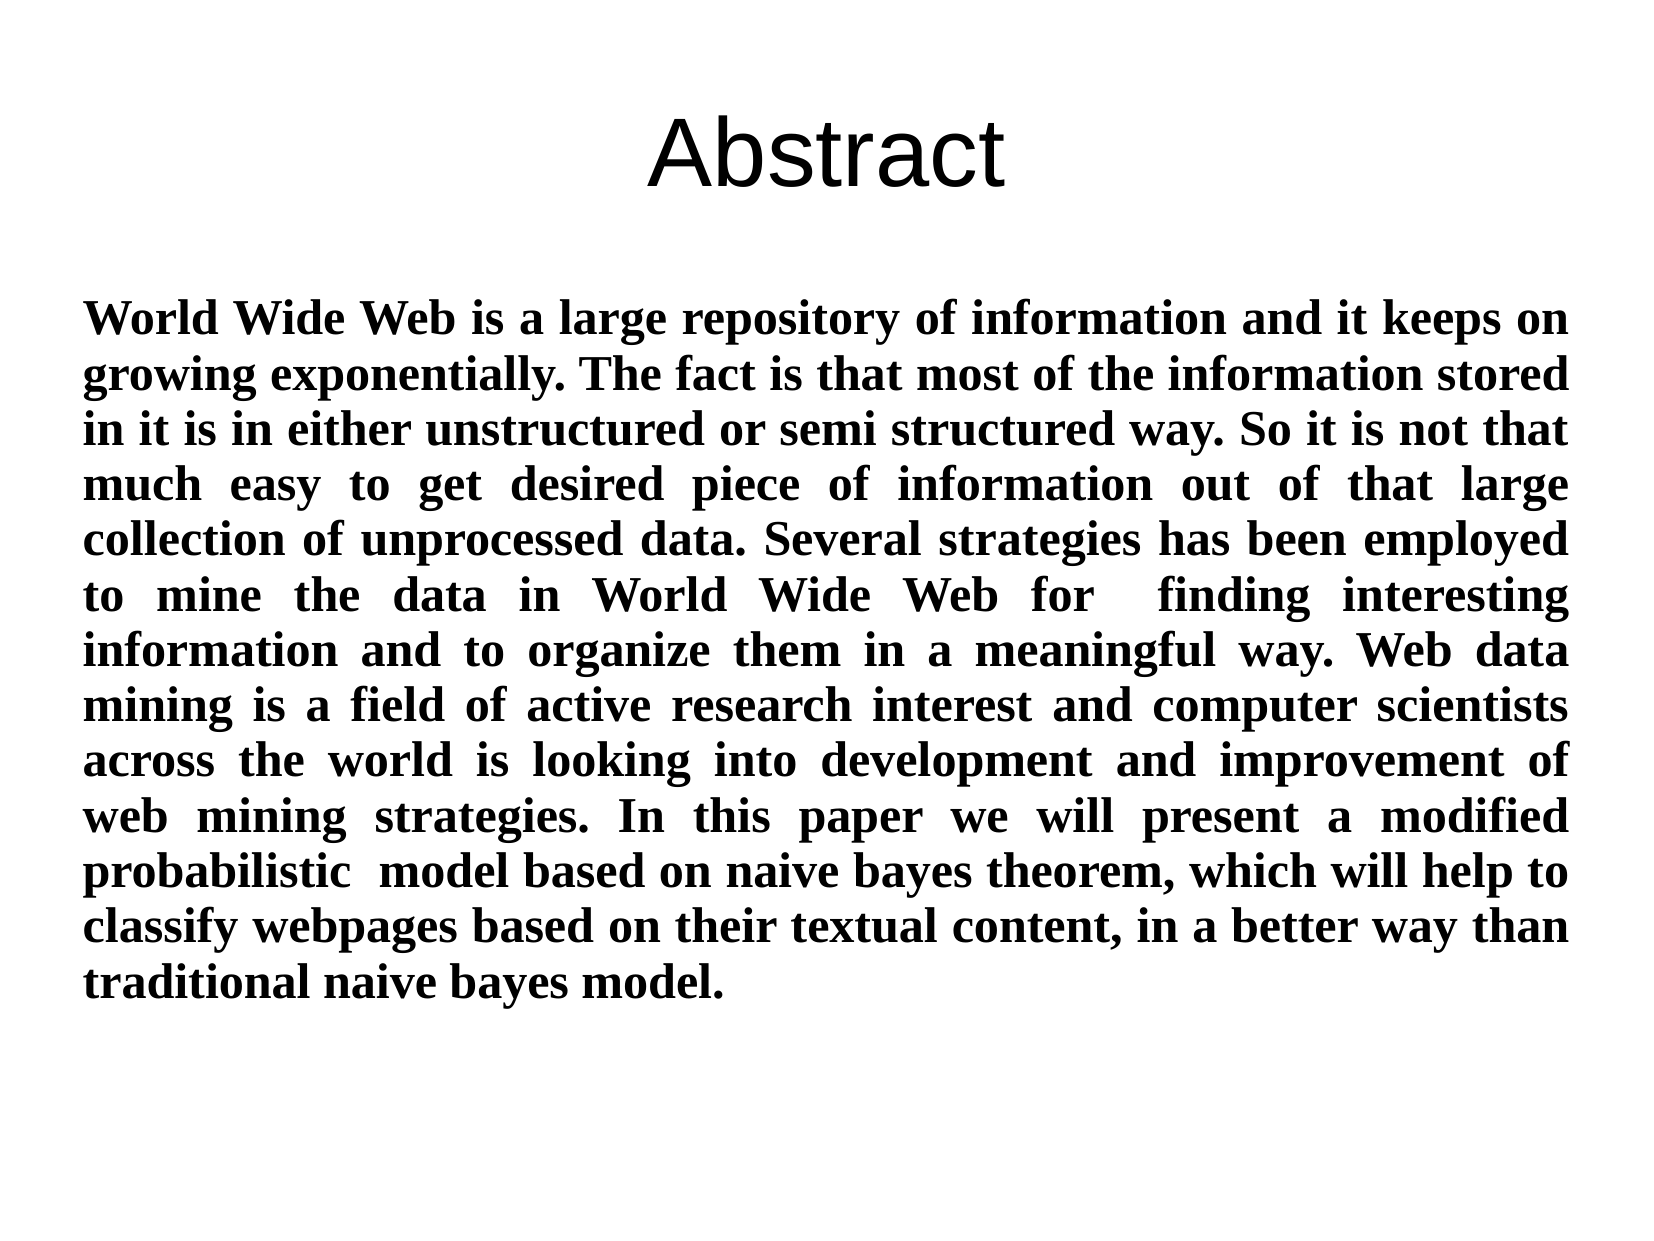

# Abstract
World Wide Web is a large repository of information and it keeps on growing exponentially. The fact is that most of the information stored in it is in either unstructured or semi structured way. So it is not that much easy to get desired piece of information out of that large collection of unprocessed data. Several strategies has been employed to mine the data in World Wide Web for finding interesting information and to organize them in a meaningful way. Web data mining is a field of active research interest and computer scientists across the world is looking into development and improvement of web mining strategies. In this paper we will present a modified probabilistic model based on naive bayes theorem, which will help to classify webpages based on their textual content, in a better way than traditional naive bayes model.